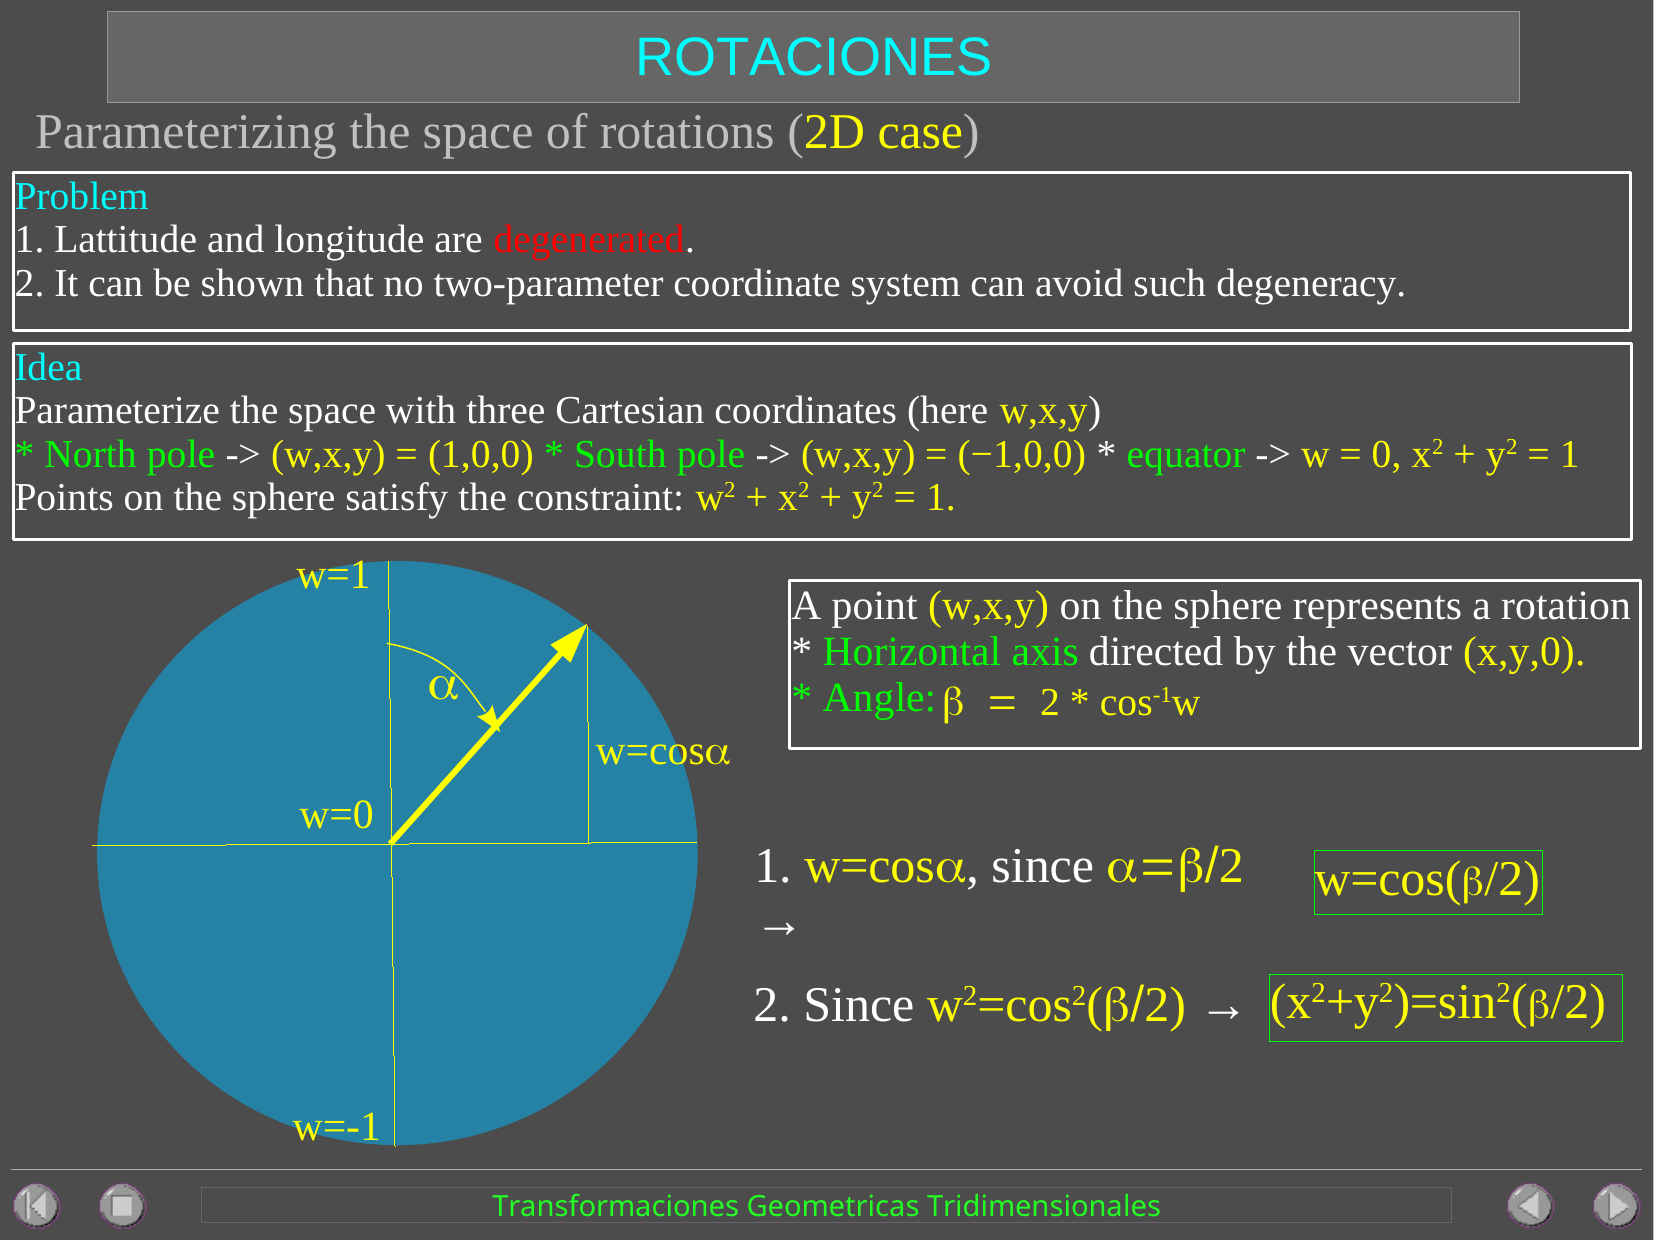

# ROTACIONES
Parameterizing the space of rotations (2D case)
Problem
1. Lattitude and longitude are degenerated.
2. It can be shown that no two-parameter coordinate system can avoid such degeneracy.
Idea
Parameterize the space with three Cartesian coordinates (here w,x,y)
* North pole -> (w,x,y) = (1,0,0) * South pole -> (w,x,y) = (−1,0,0) * equator -> w = 0, x2 + y2 = 1
Points on the sphere satisfy the constraint: w2 + x2 + y2 = 1.
w=1
a
w=0
w=-1
A point (w,x,y) on the sphere represents a rotation
* Horizontal axis directed by the vector (x,y,0).
* Angle:
 b = 2 * cos-1w
1. w=cosa, since a=b/2 →
w=cosa
w=cos(b/2)
(x2+y2)=sin2(b/2)
2. Since w2=cos2(b/2) →